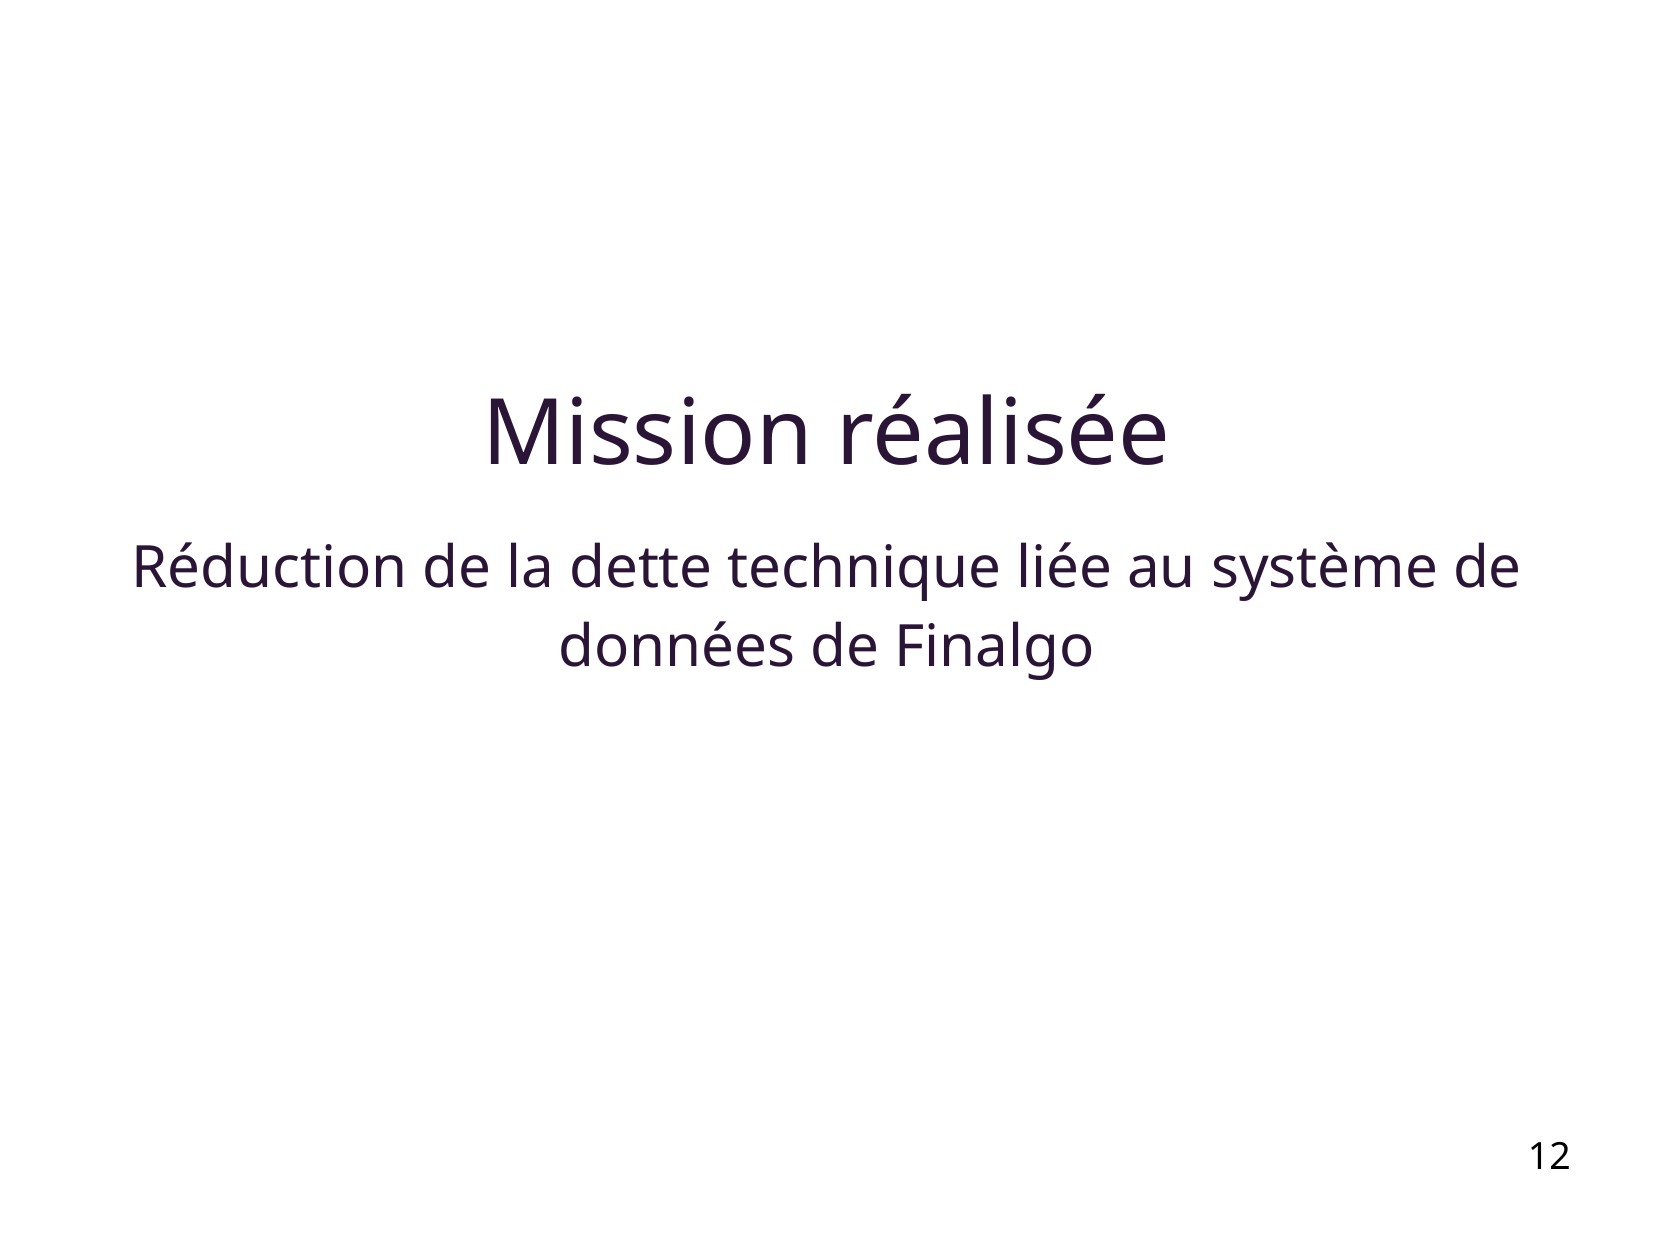

# Mission réalisée Réduction de la dette technique liée au système de données de Finalgo
12